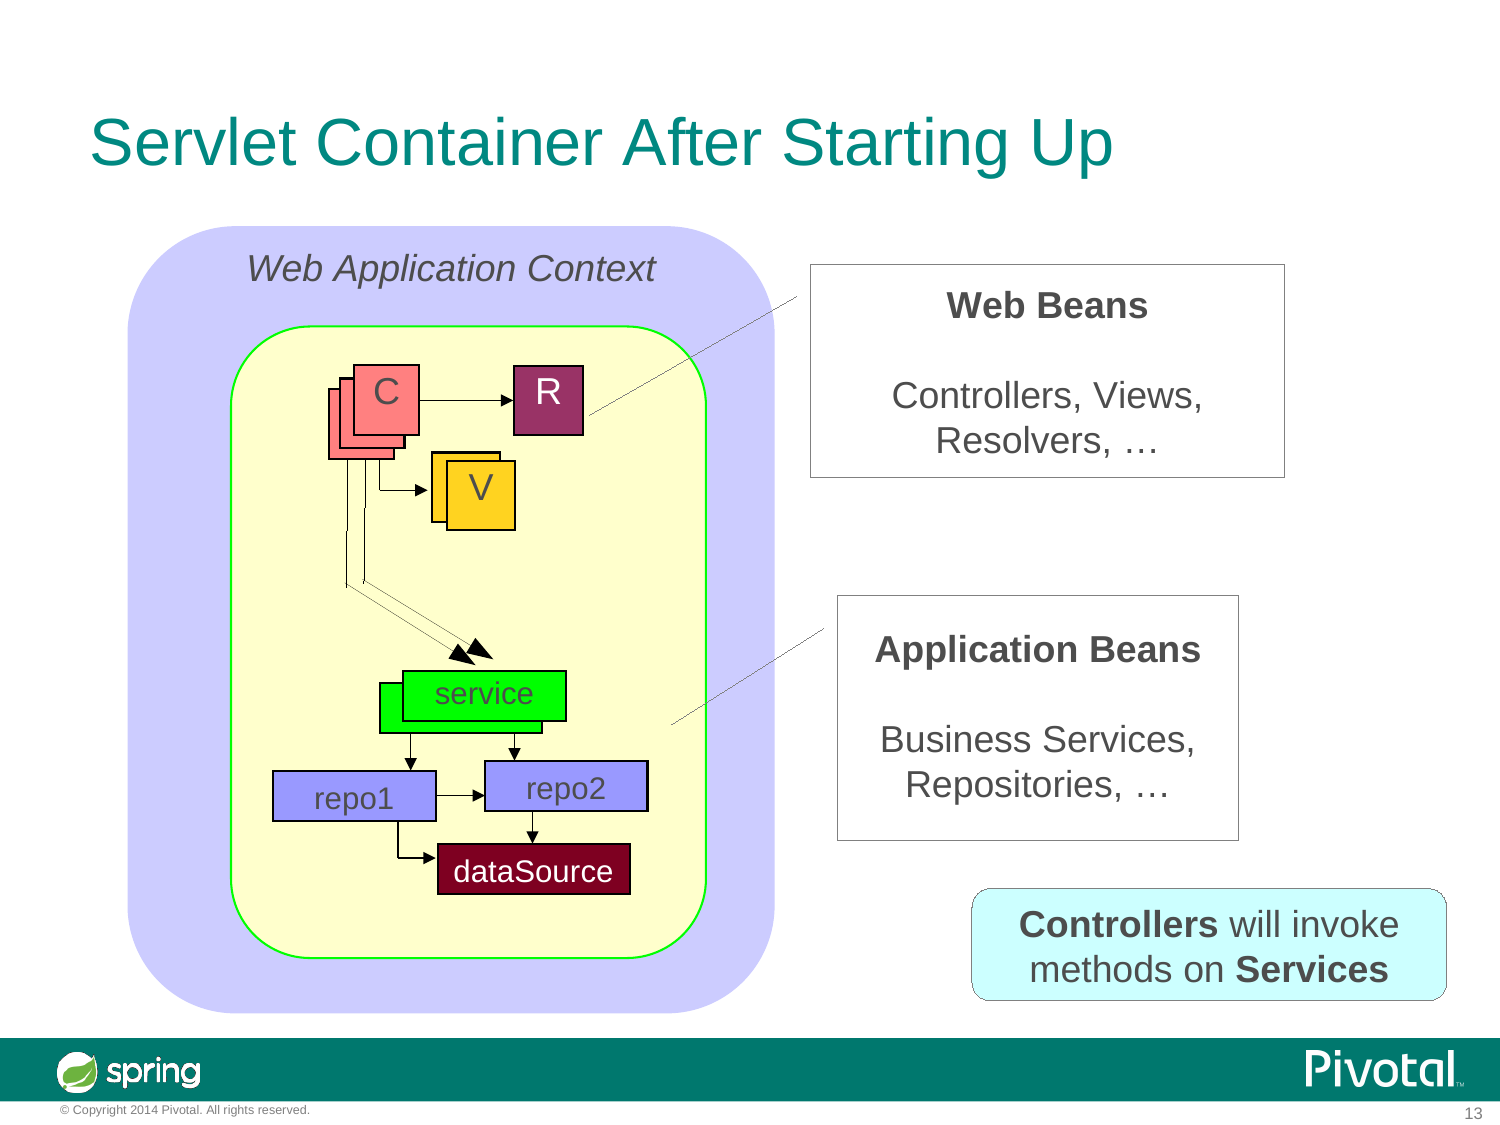

# Servlet Container After Starting Up
Web Application Context
Web Beans
Controllers, Views, Resolvers, …
C
R
C
C
V
V
Application Beans
Business Services, Repositories, …
service
service
repo2
repo1
dataSource
Controllers will invoke methods on Services